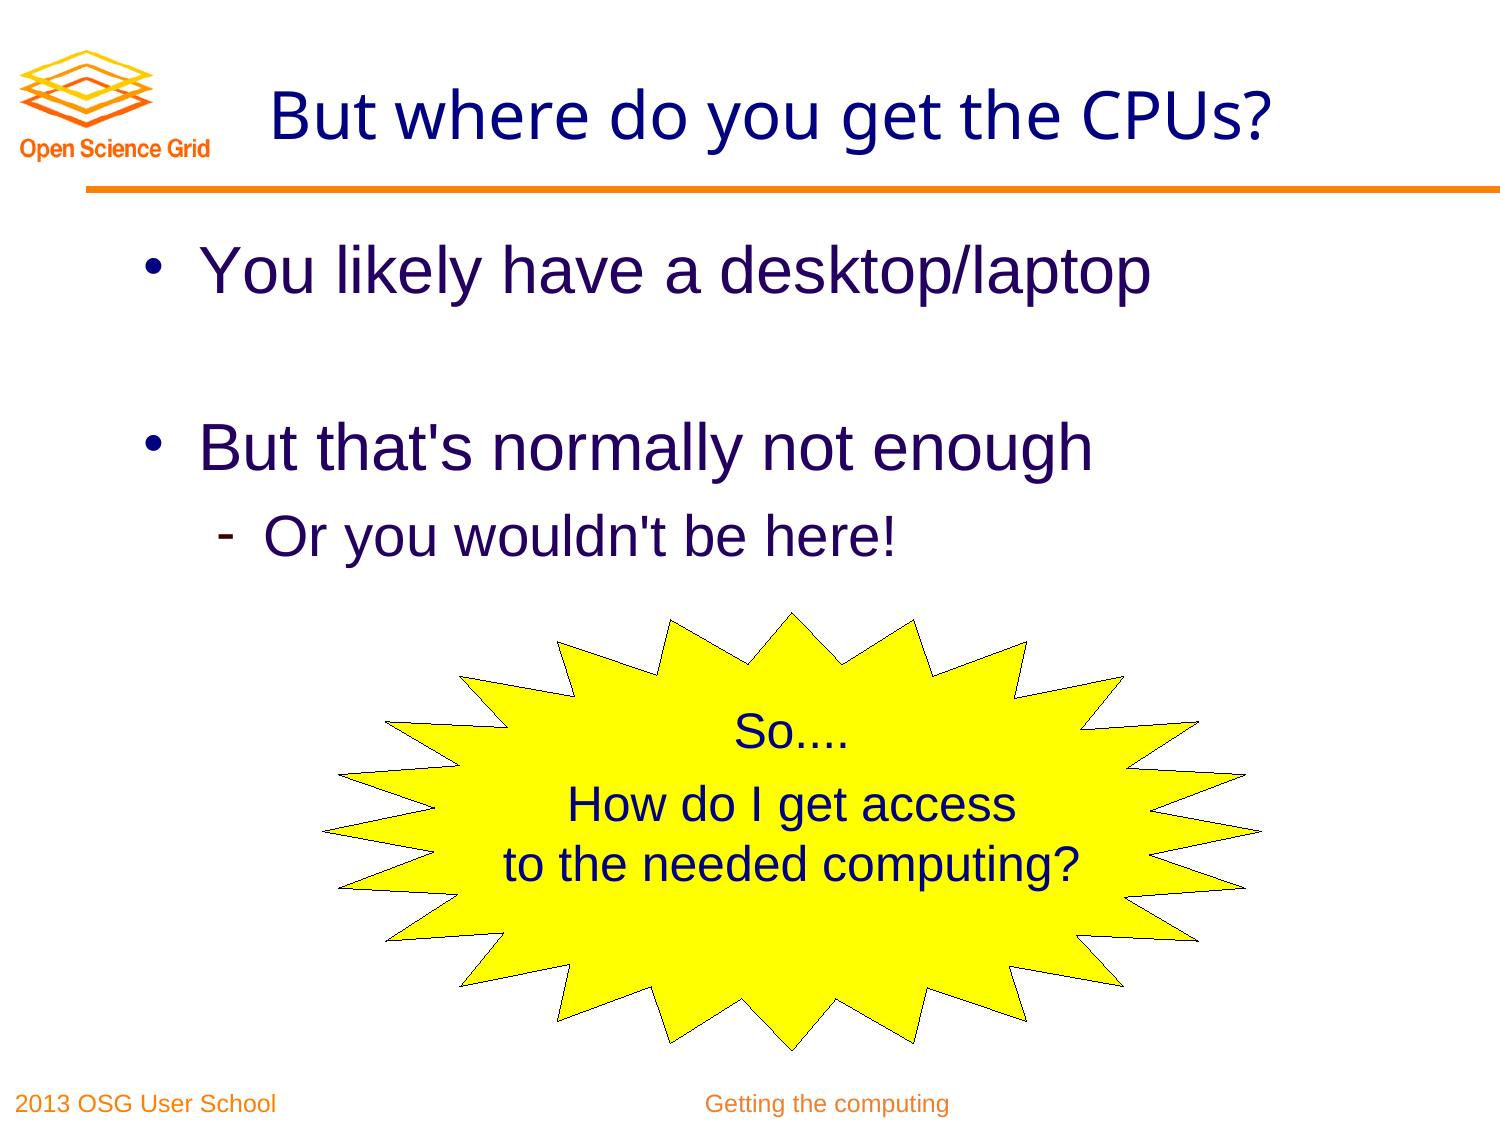

# But where do you get the CPUs?
You likely have a desktop/laptop
But that's normally not enough
Or you wouldn't be here!
So....
How do I get access
to the needed computing?